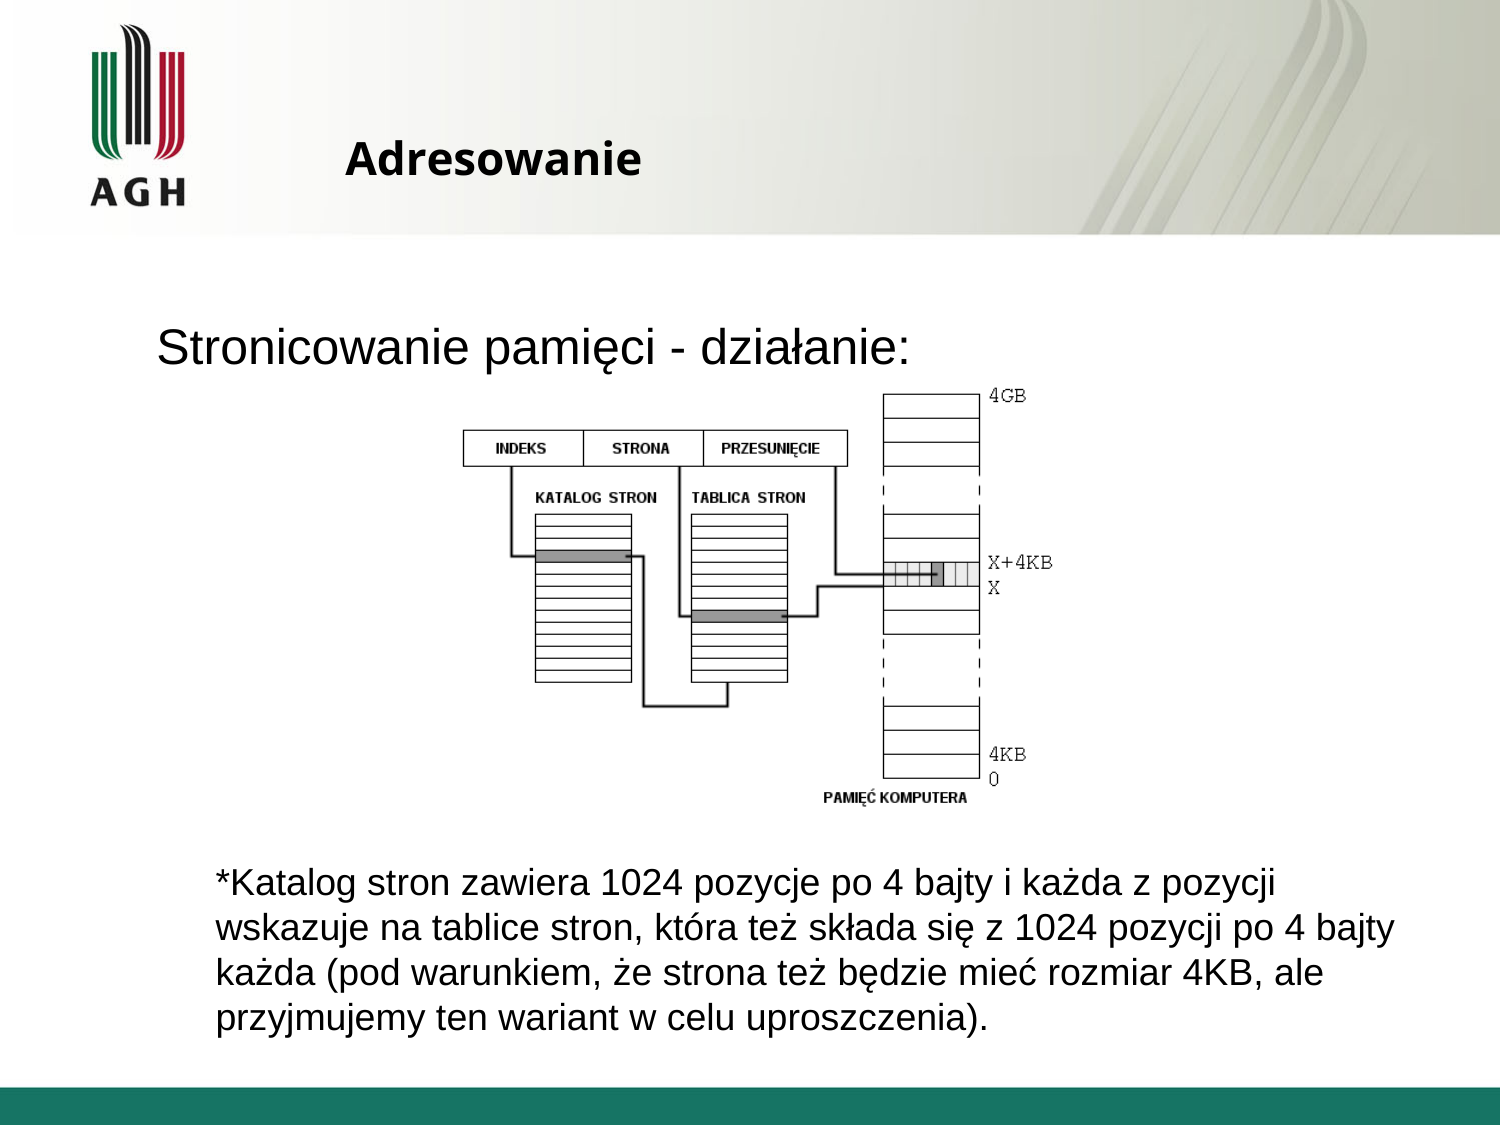

# Adresowanie
Stronicowanie pamięci - działanie:
*Katalog stron zawiera 1024 pozycje po 4 bajty i każda z pozycji wskazuje na tablice stron, która też składa się z 1024 pozycji po 4 bajty każda (pod warunkiem, że strona też będzie mieć rozmiar 4KB, ale przyjmujemy ten wariant w celu uproszczenia).